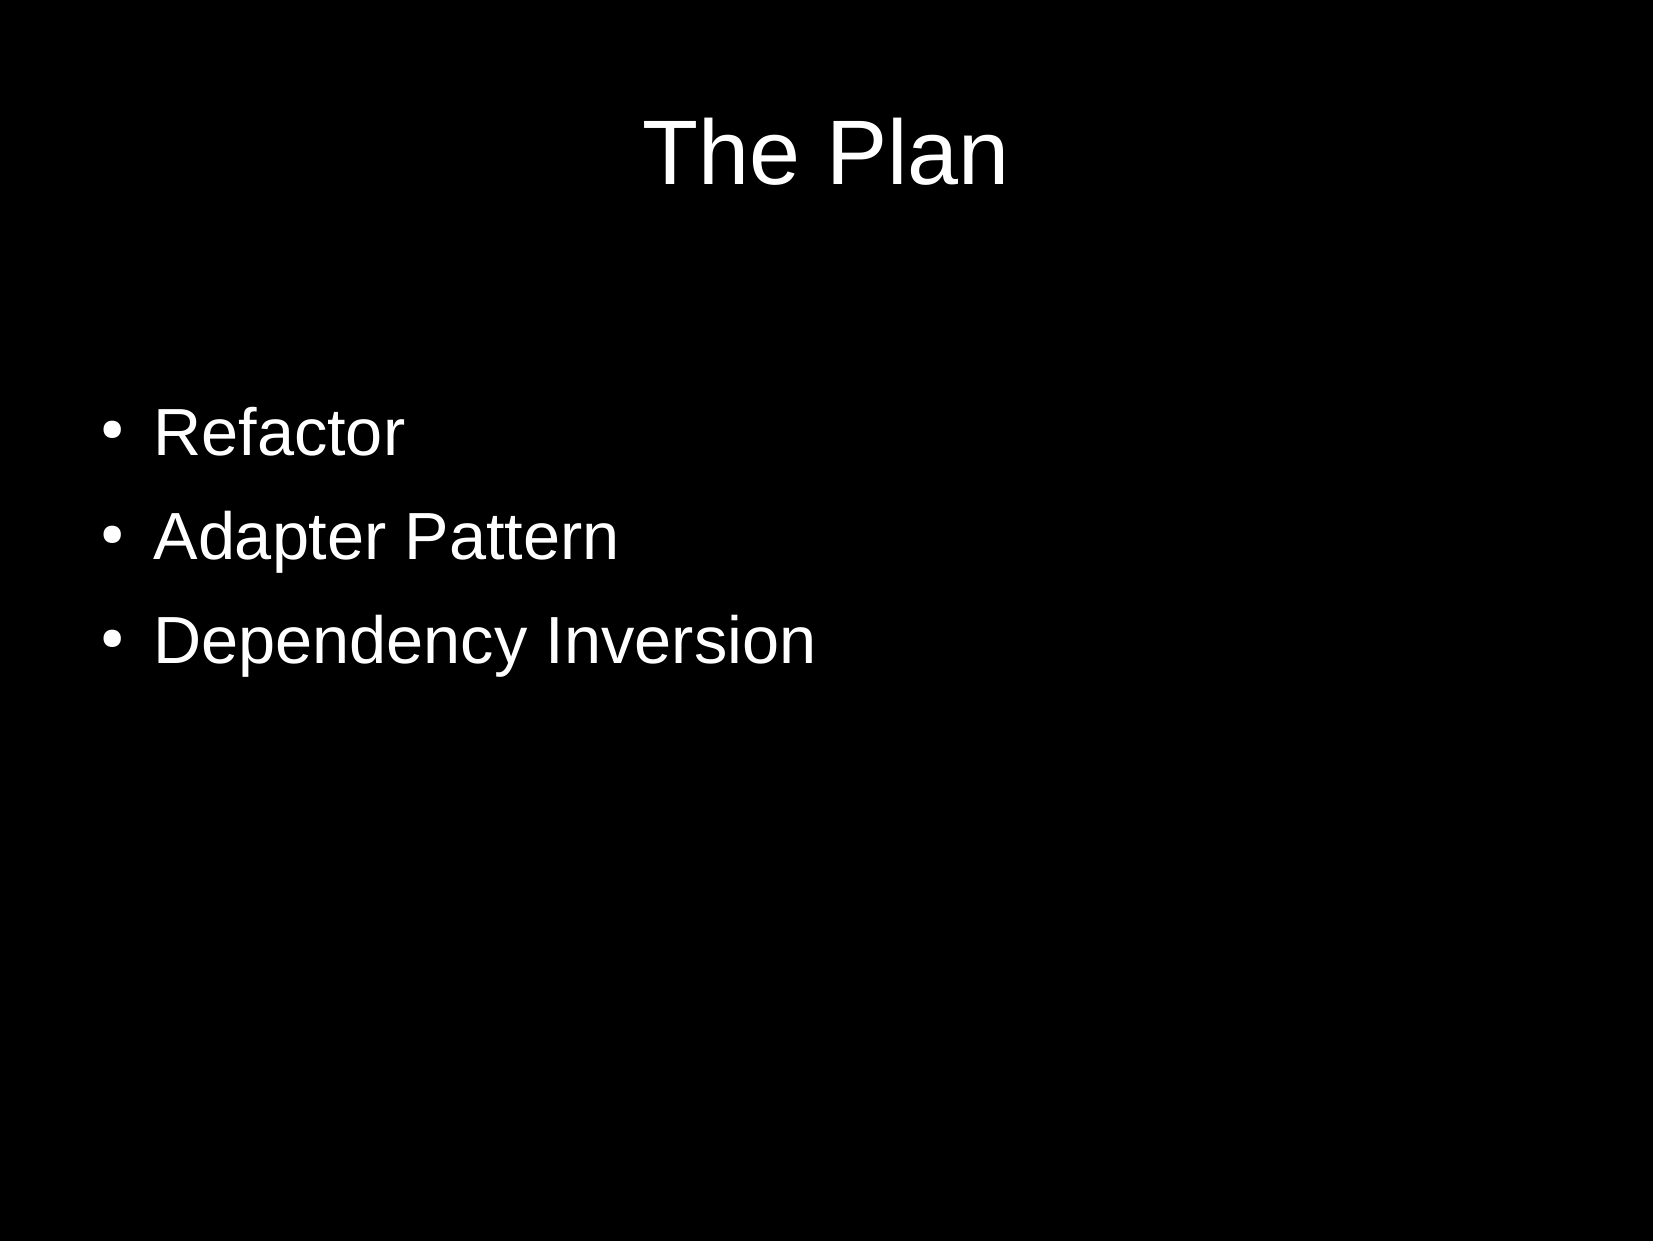

# The Plan
Refactor
Adapter Pattern
Dependency Inversion